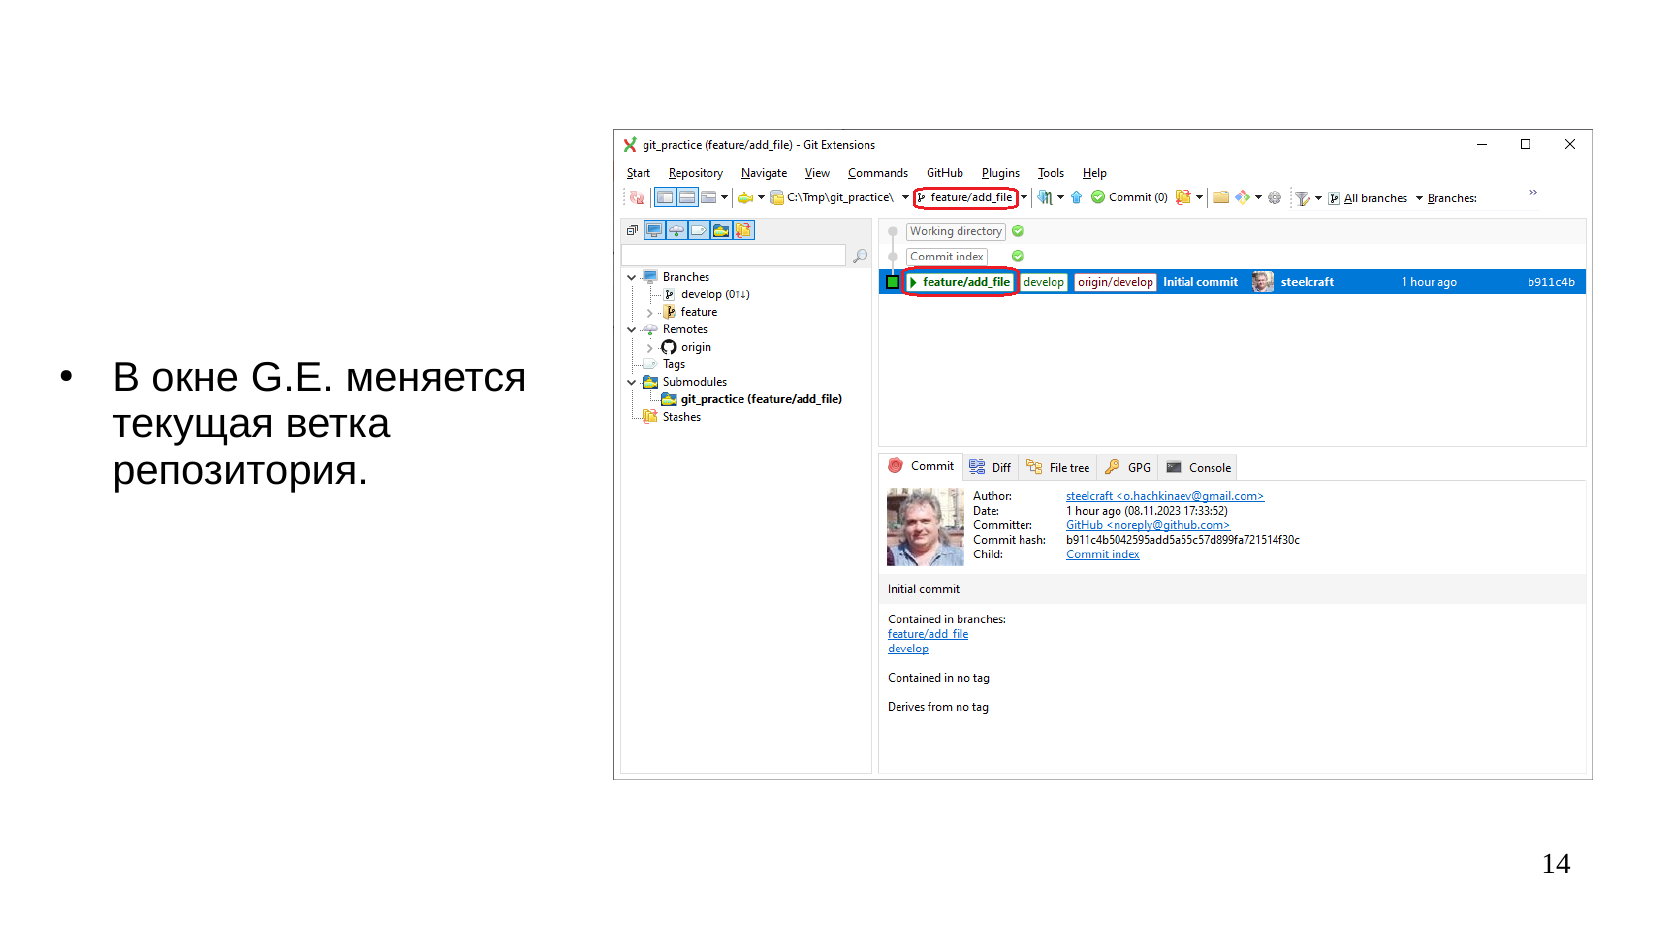

# В окне G.E. меняется текущая ветка репозитория.
14